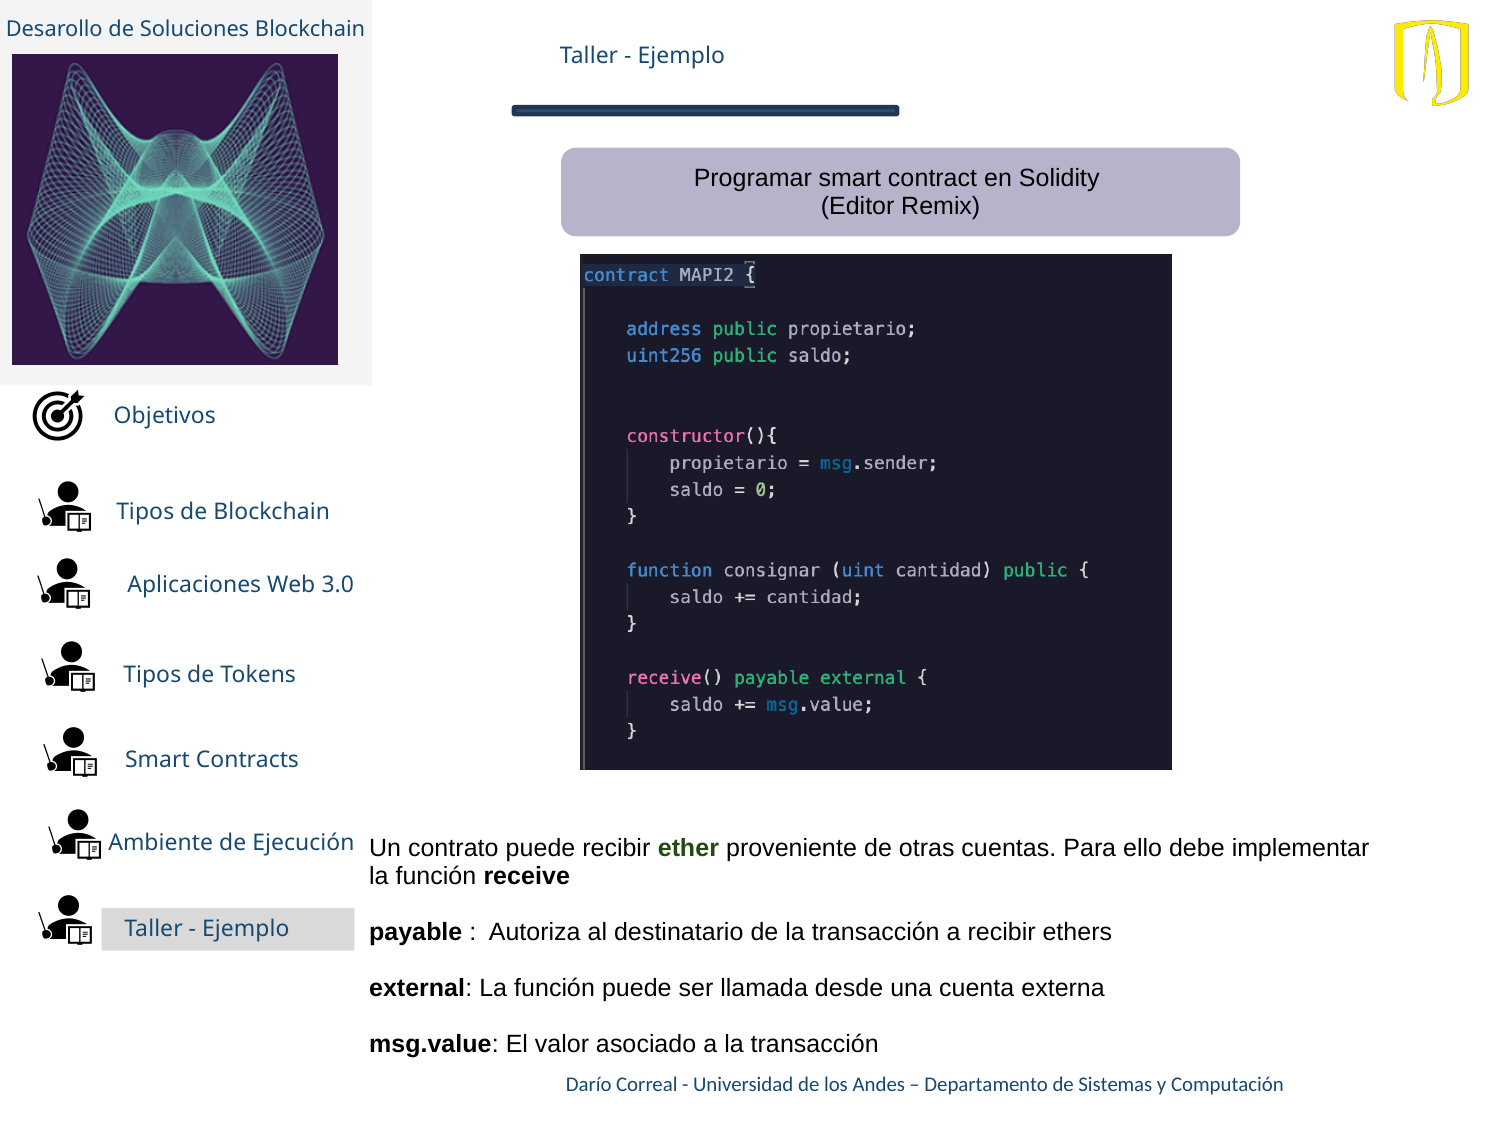

Taller - Ejemplo
Programar smart contract en Solidity
(Editor Remix)
Objetivos
Tipos de Blockchain
Aplicaciones Web 3.0
Tipos de Tokens
Smart Contracts
 Ambiente de Ejecución
Un contrato puede recibir ether proveniente de otras cuentas. Para ello debe implementar
la función receive
payable : Autoriza al destinatario de la transacción a recibir ethers
external: La función puede ser llamada desde una cuenta externa
msg.value: El valor asociado a la transacción
Taller - Ejemplo
Darío Correal - Universidad de los Andes – Departamento de Sistemas y Computación